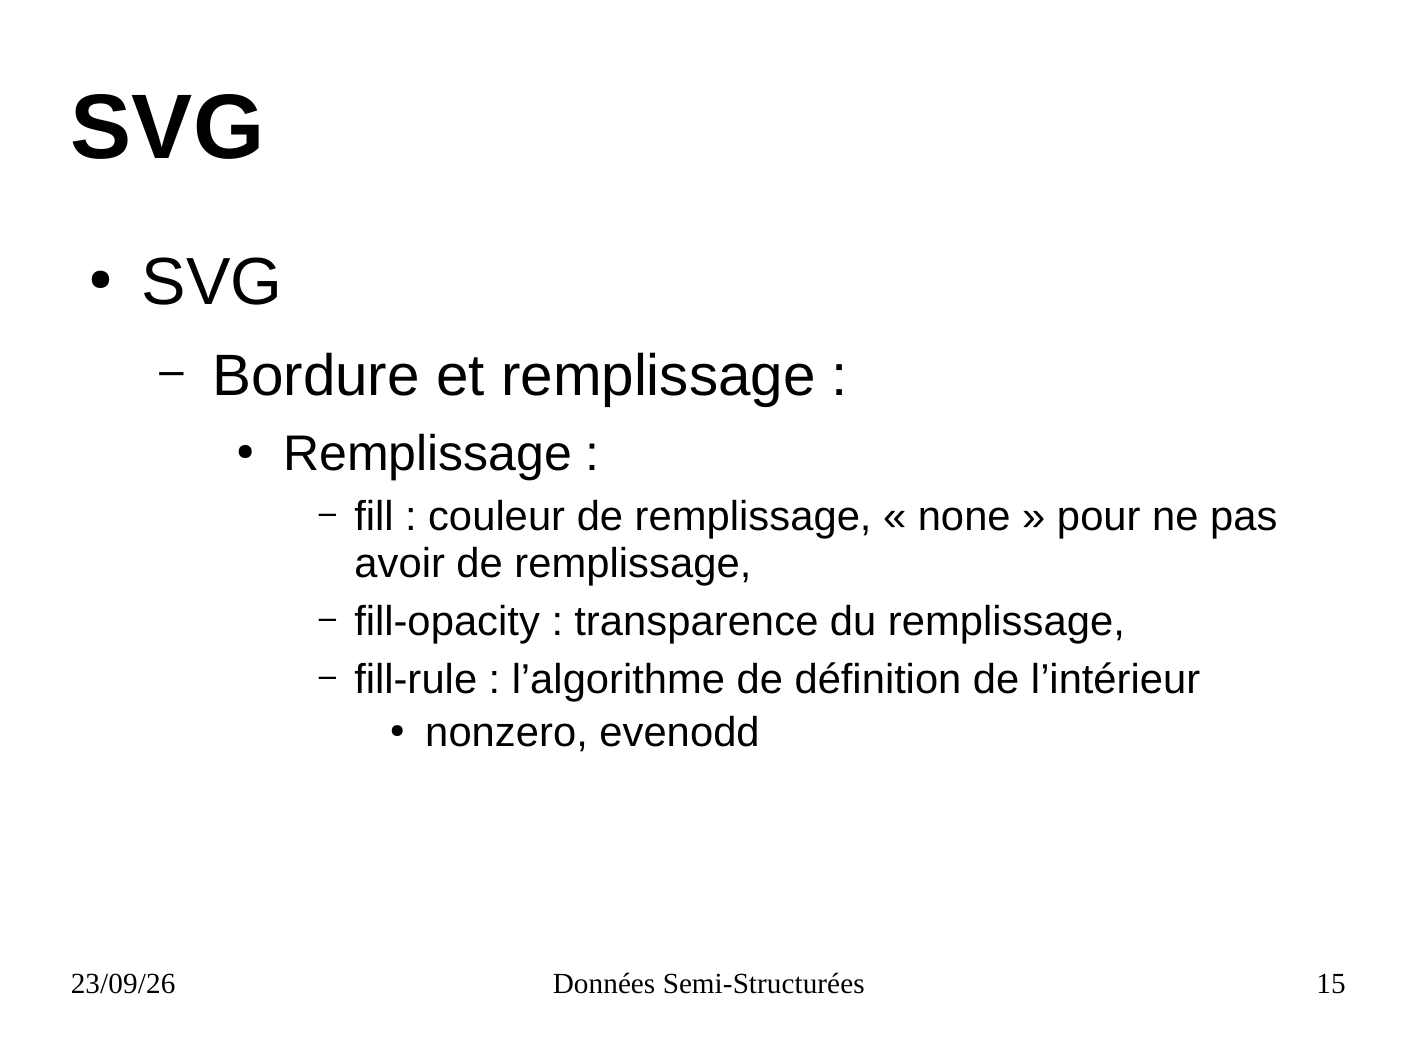

# SVG
SVG
Bordure et remplissage :
Remplissage :
fill : couleur de remplissage, « none » pour ne pas avoir de remplissage,
fill-opacity : transparence du remplissage,
fill-rule : l’algorithme de définition de l’intérieur
nonzero, evenodd
Données Semi-Structurées
15